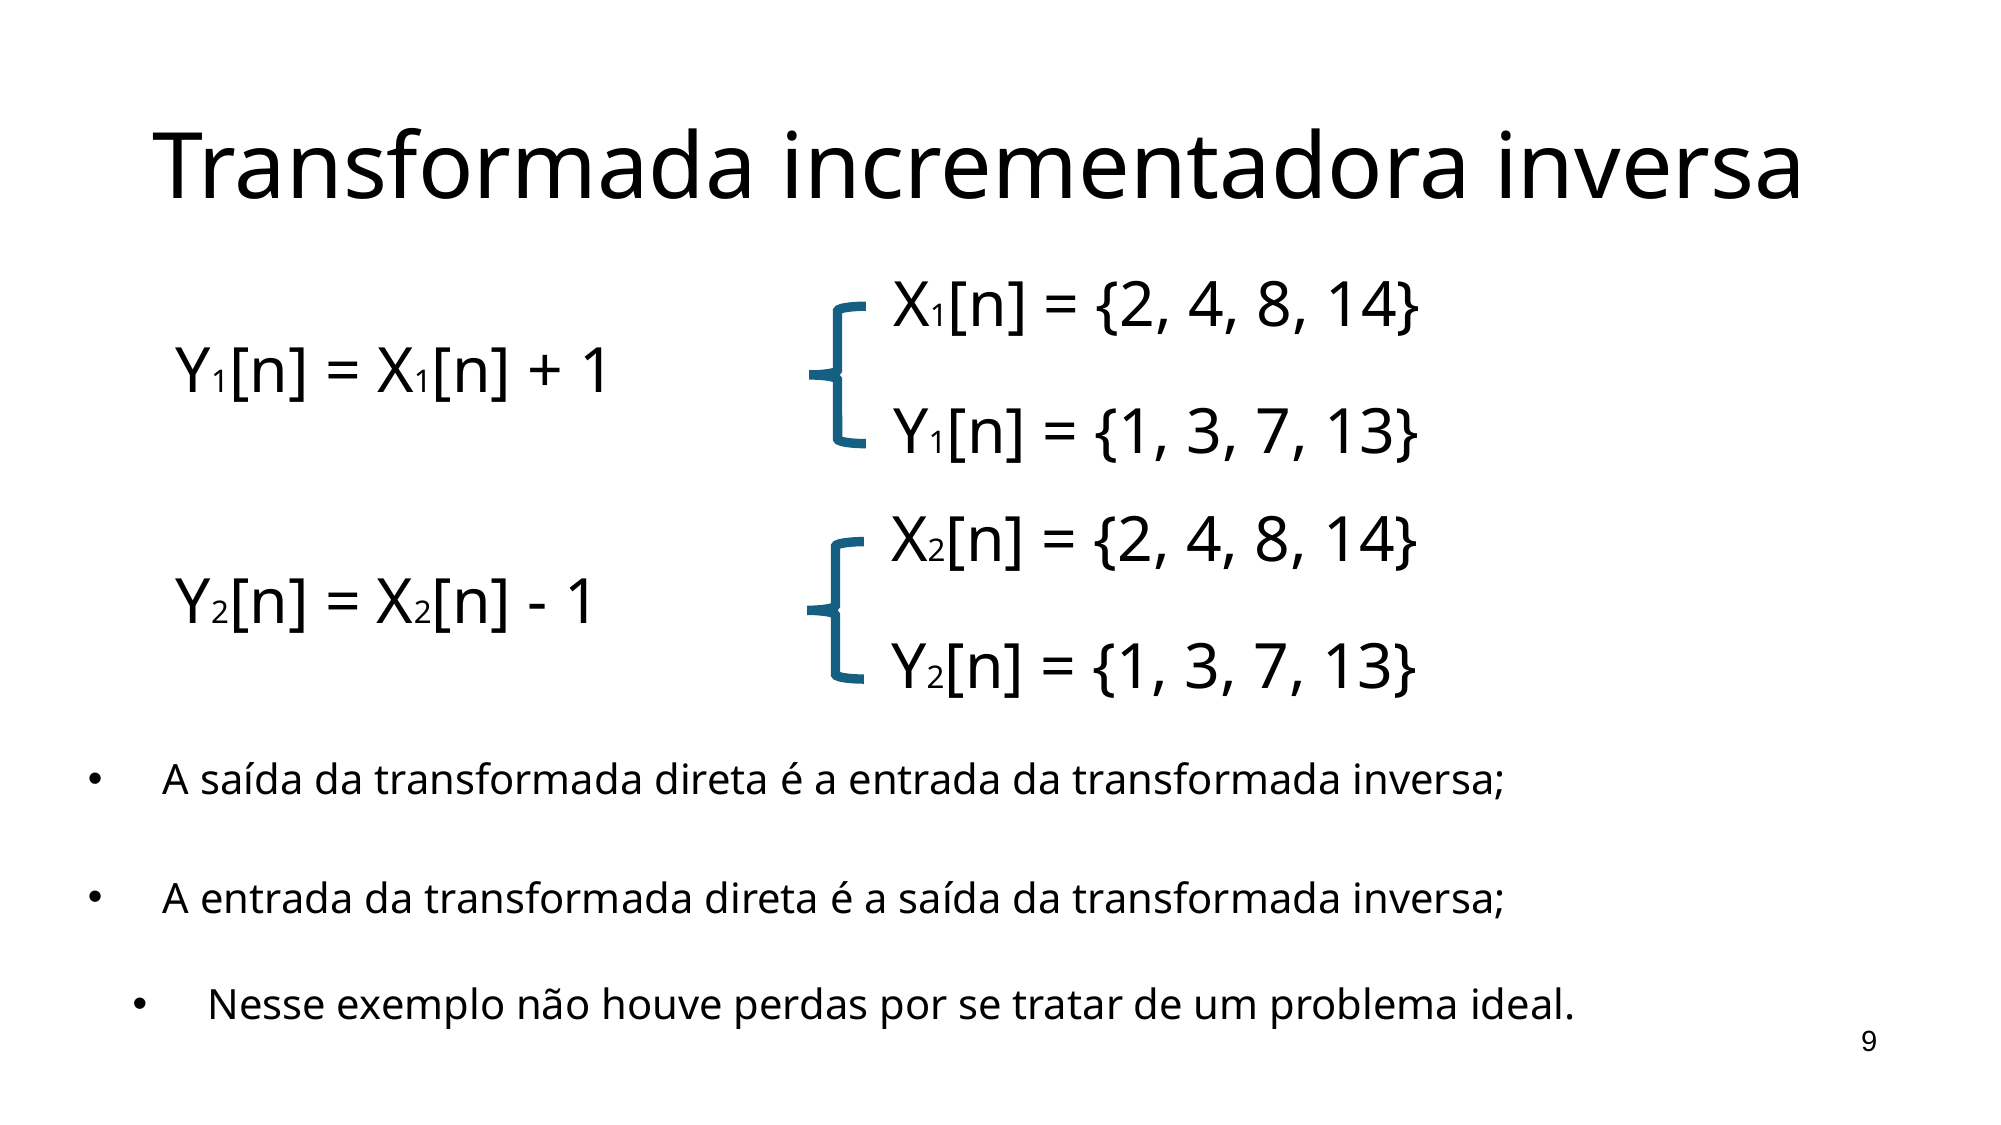

# Transformada incrementadora inversa
X1[n] = {2, 4, 8, 14}
Y1[n] = X1[n] + 1
Y1[n] = {1, 3, 7, 13}
X2[n] = {2, 4, 8, 14}
Y2[n] = X2[n] - 1
Y2[n] = {1, 3, 7, 13}
A saída da transformada direta é a entrada da transformada inversa;
A entrada da transformada direta é a saída da transformada inversa;
Nesse exemplo não houve perdas por se tratar de um problema ideal.